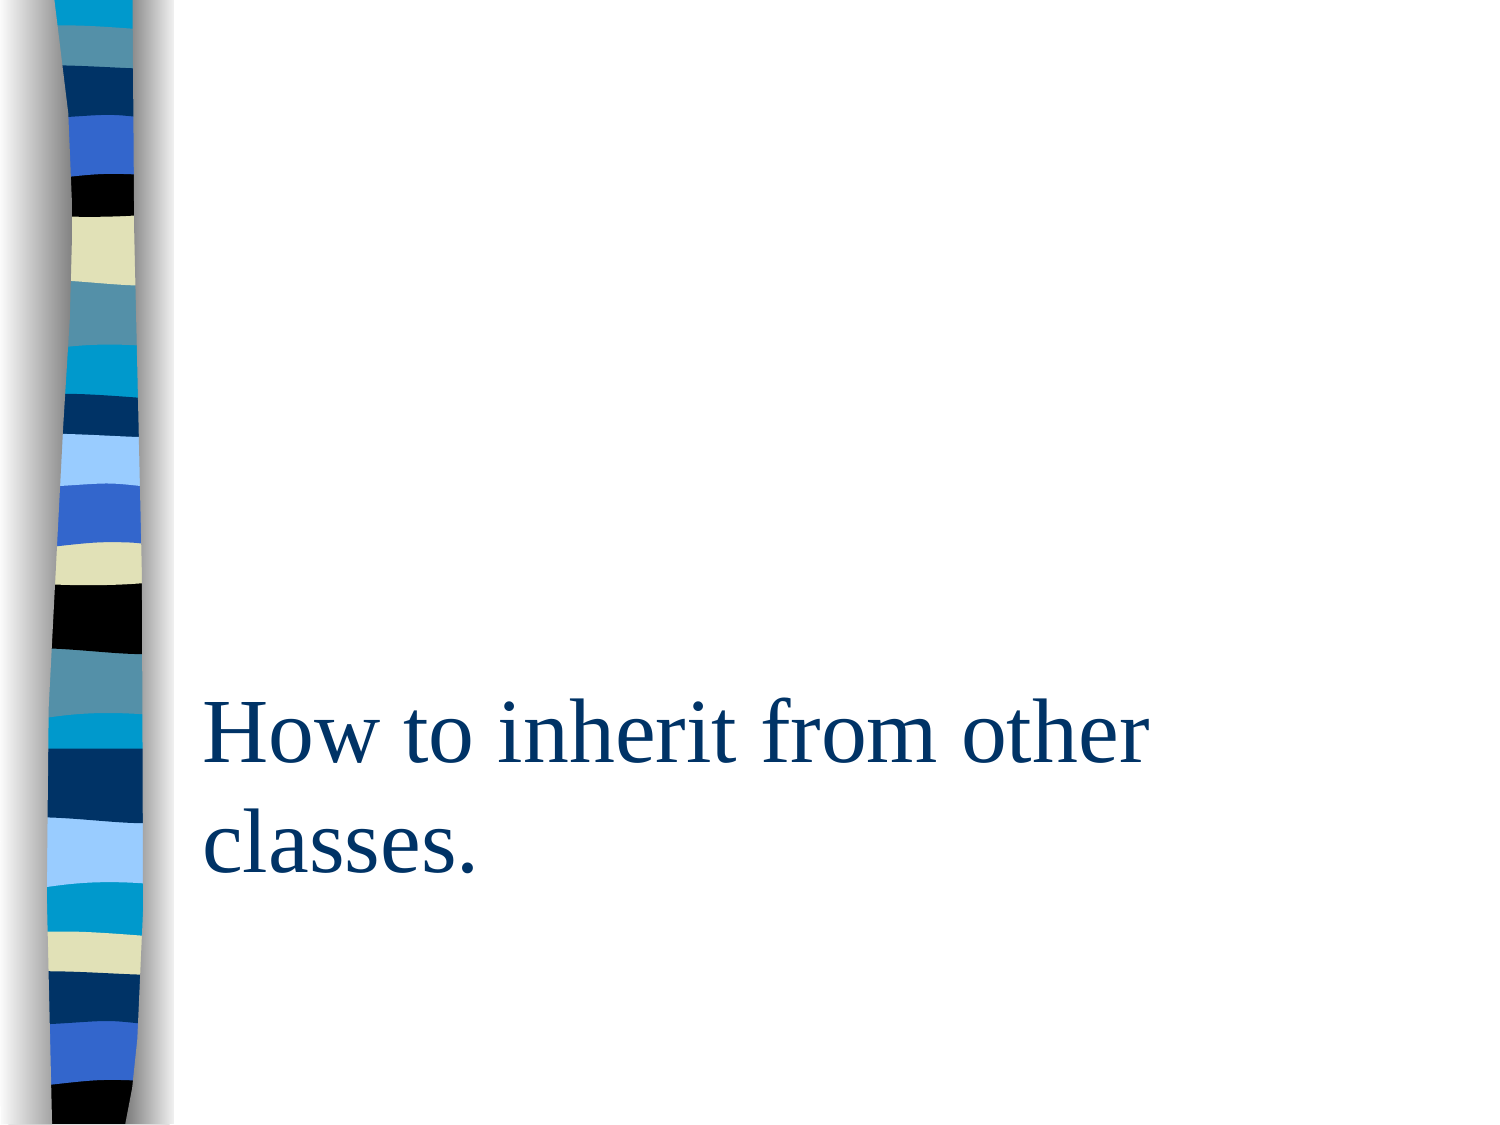

# How to inherit from other classes.